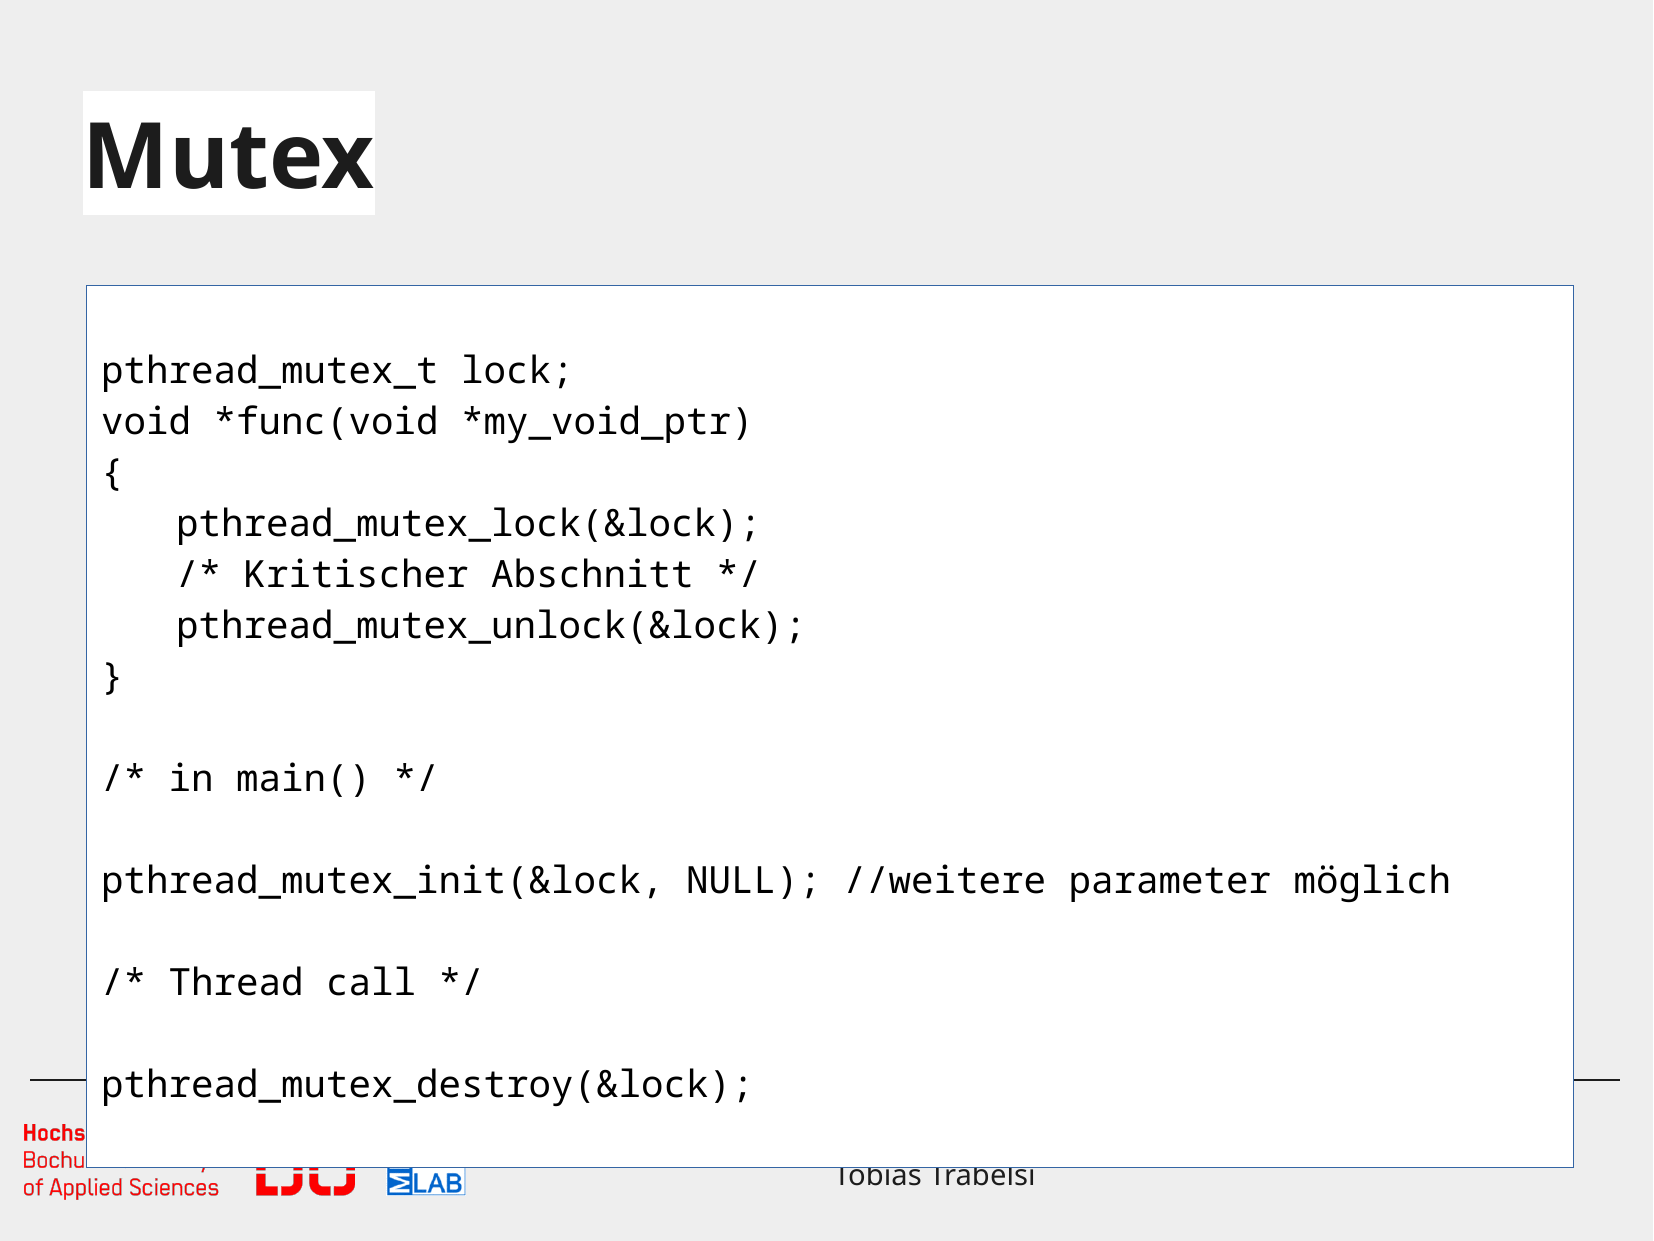

# Mutex
pthread_mutex_t lock;
void *func(void *my_void_ptr)
{
	pthread_mutex_lock(&lock);
	/* Kritischer Abschnitt */
	pthread_mutex_unlock(&lock);
}
/* in main() */
pthread_mutex_init(&lock, NULL); //weitere parameter möglich
/* Thread call */
pthread_mutex_destroy(&lock);
Vanessa Böhrk - Tutorium Hardwarenahe Softwareentwicklung
10